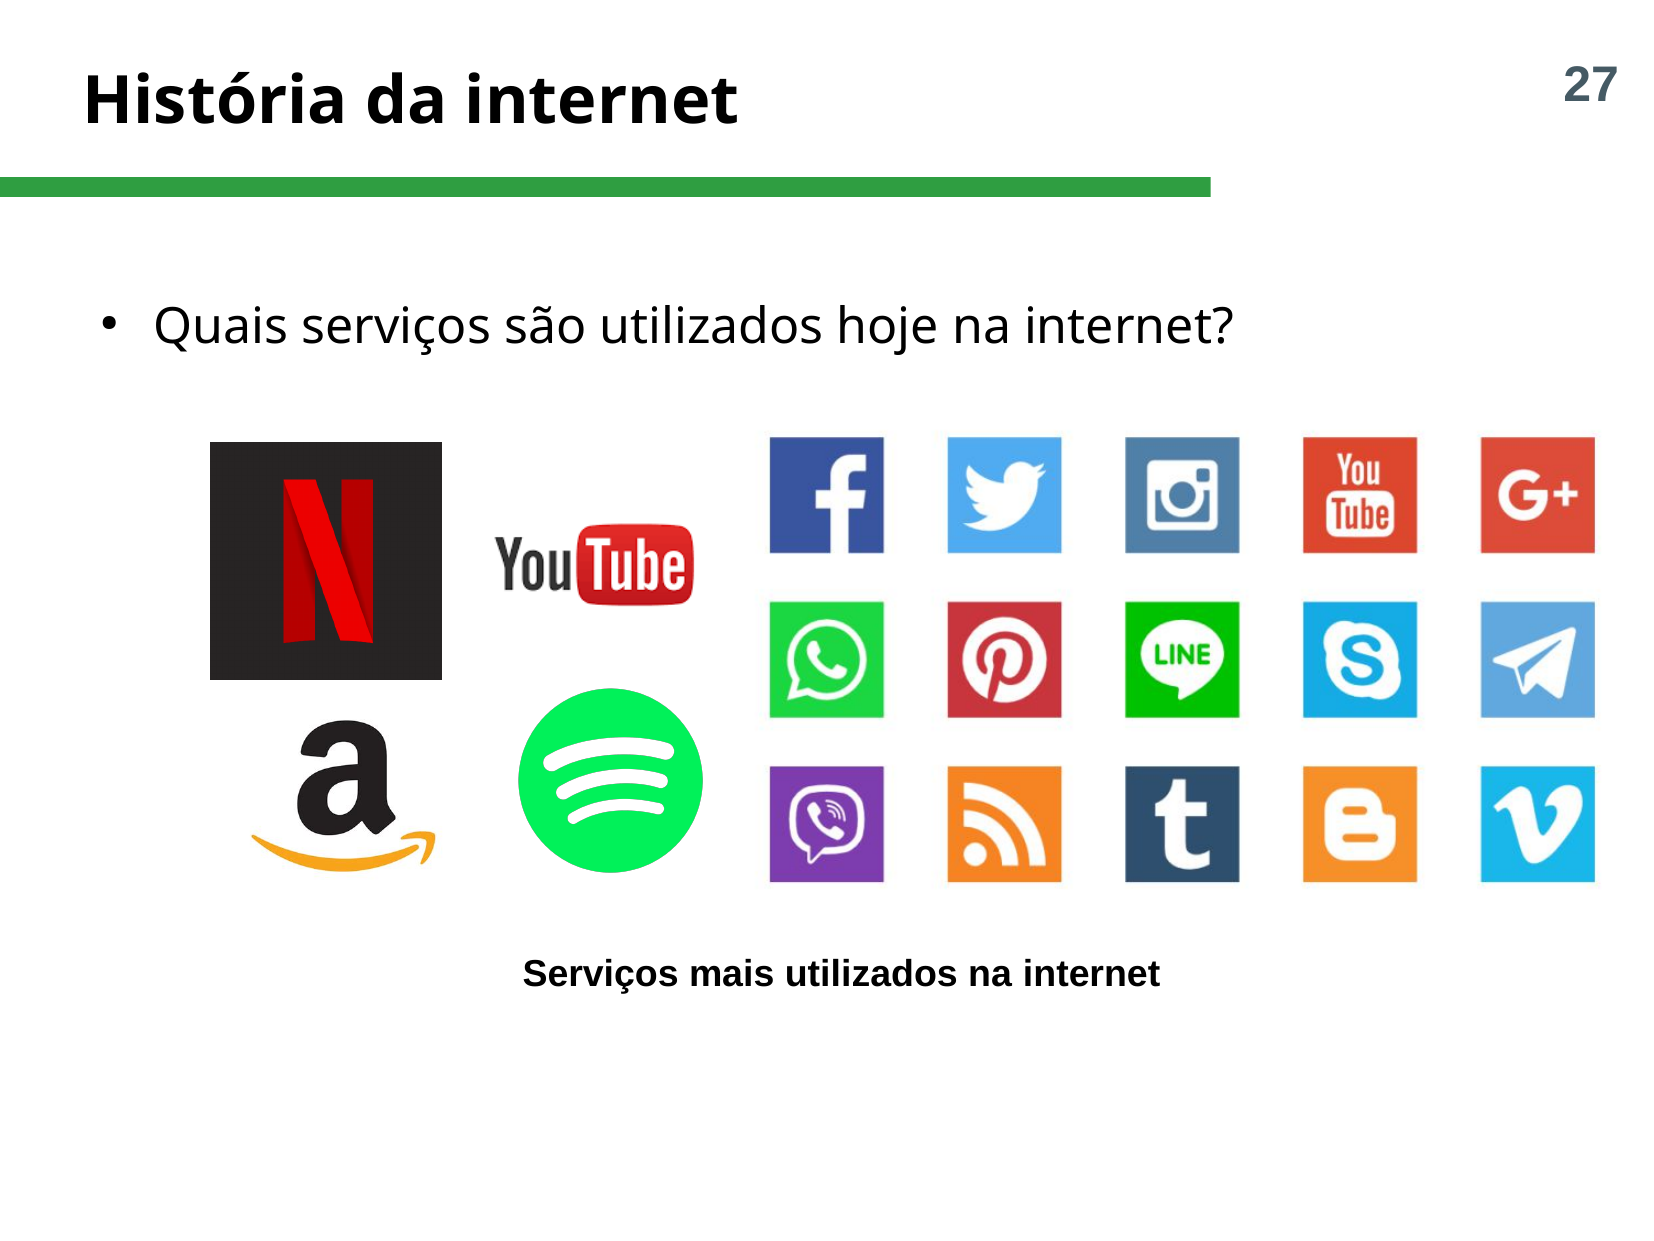

# História da internet
Quais serviços são utilizados hoje na internet?
Serviços mais utilizados na internet